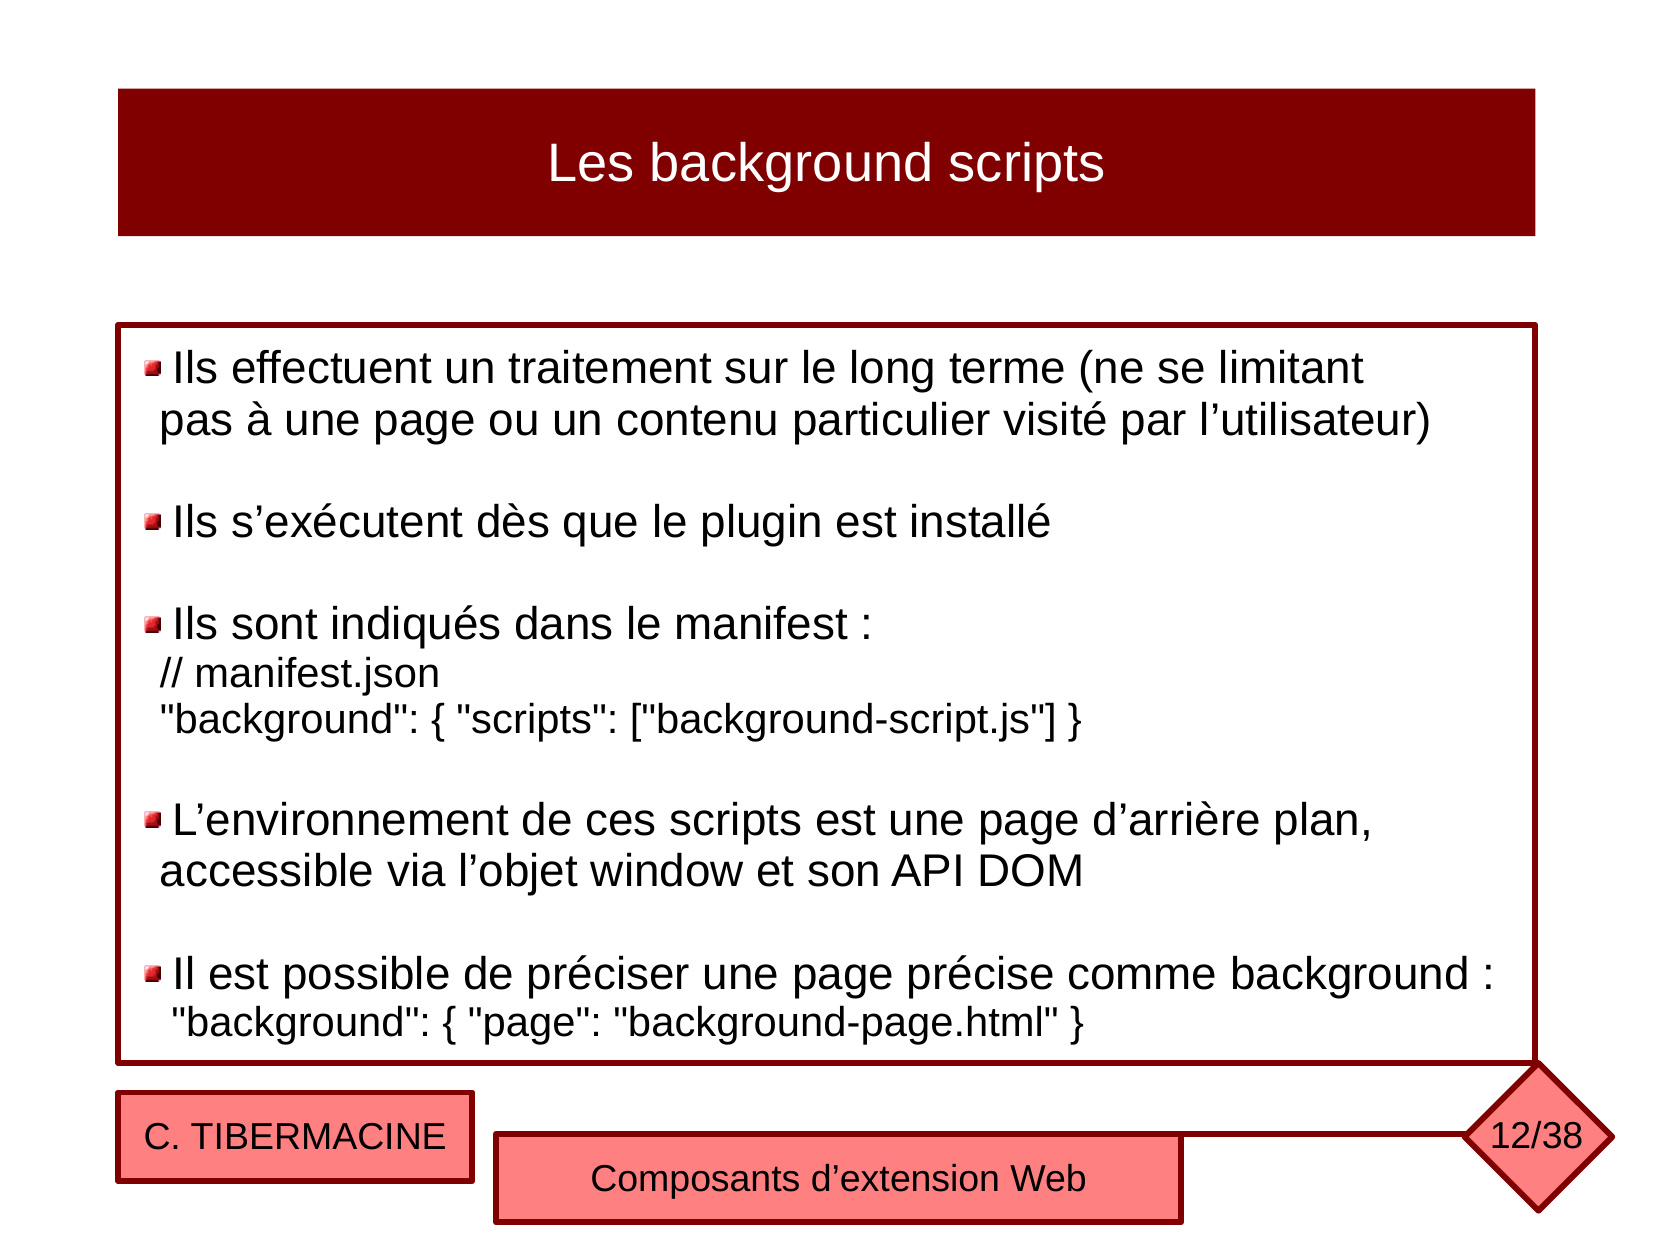

Les background scripts
 Ils effectuent un traitement sur le long terme (ne se limitant
pas à une page ou un contenu particulier visité par l’utilisateur)
 Ils s’exécutent dès que le plugin est installé
 Ils sont indiqués dans le manifest :
// manifest.json
"background": { "scripts": ["background-script.js"] }
 L’environnement de ces scripts est une page d’arrière plan,
accessible via l’objet window et son API DOM
 Il est possible de préciser une page précise comme background :
 "background": { "page": "background-page.html" }
C. TIBERMACINE
Composants d’extension Web